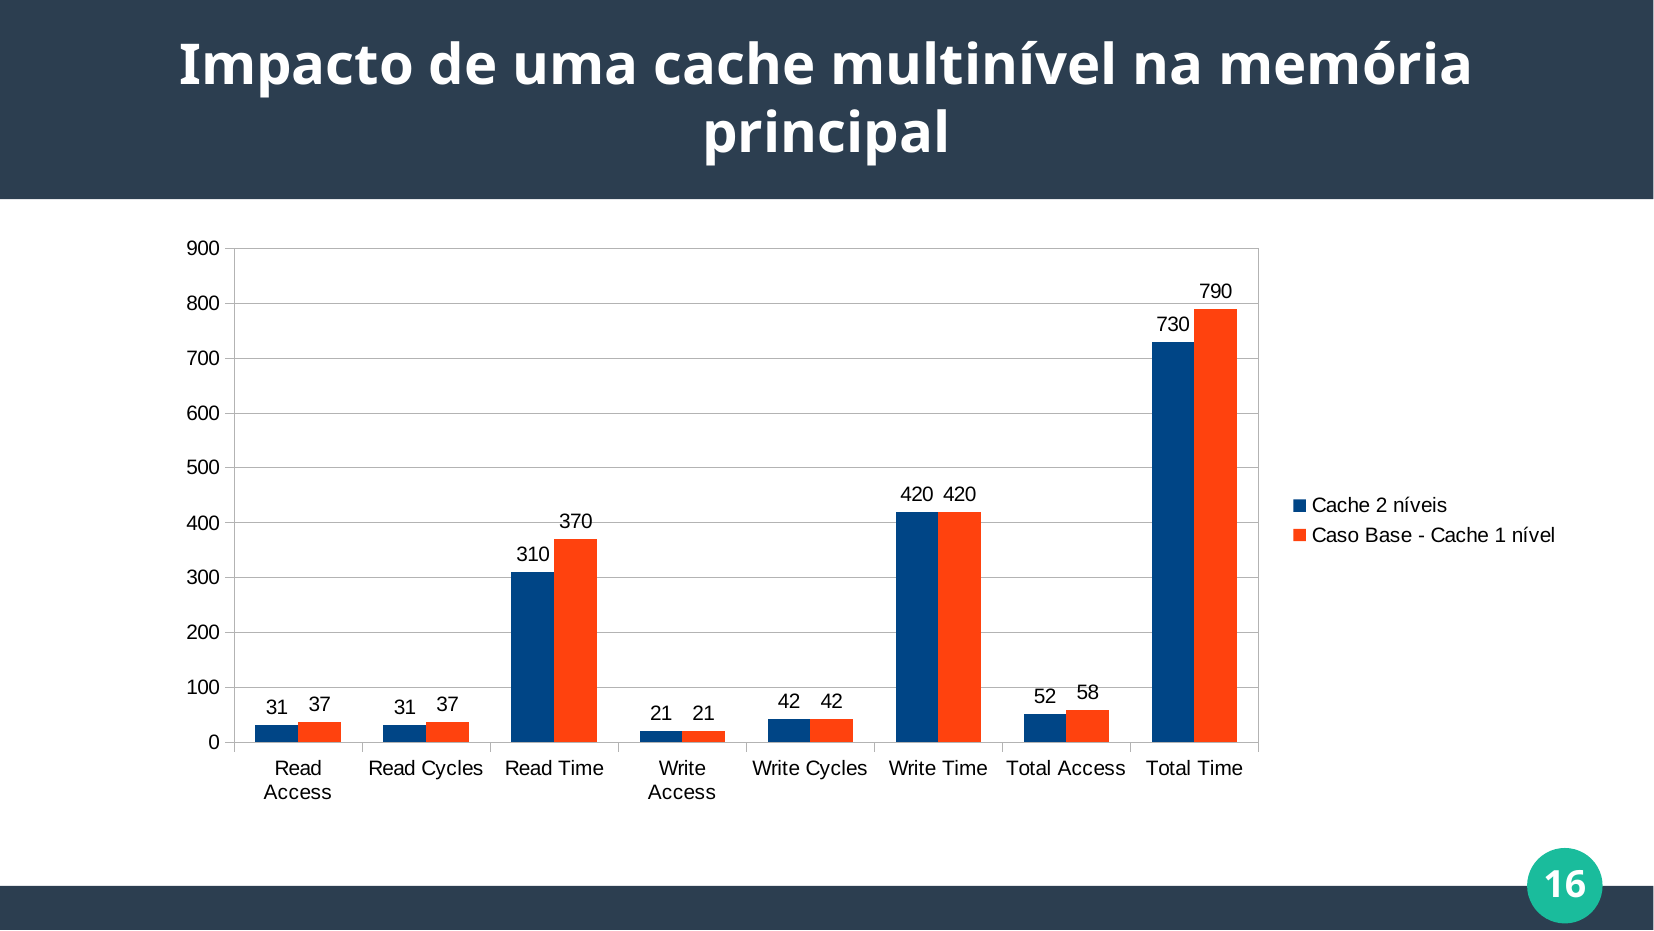

# Impacto de uma cache multinível na memória principal
### Chart
| Category | Cache 2 níveis | Caso Base - Cache 1 nível |
|---|---|---|
| Read Access | 31.0 | 37.0 |
| Read Cycles | 31.0 | 37.0 |
| Read Time | 310.0 | 370.0 |
| Write Access | 21.0 | 21.0 |
| Write Cycles | 42.0 | 42.0 |
| Write Time | 420.0 | 420.0 |
| Total Access | 52.0 | 58.0 |
| Total Time | 730.0 | 790.0 |